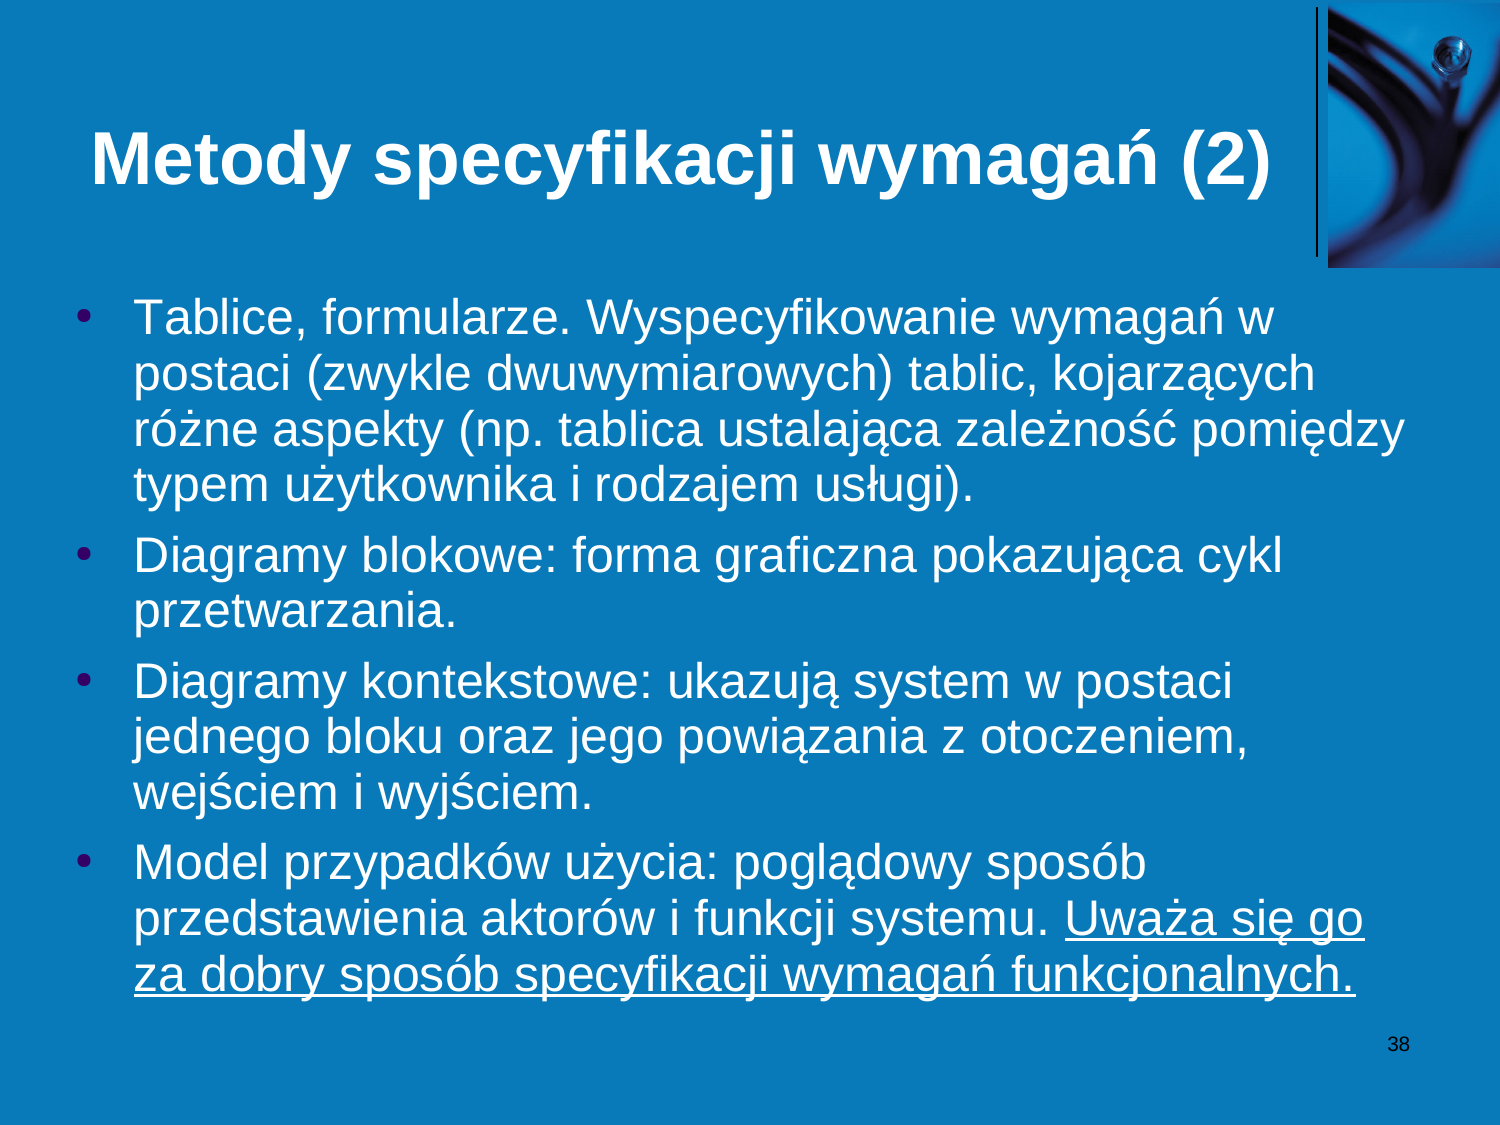

# Metody specyfikacji wymagań (2)
Tablice, formularze. Wyspecyfikowanie wymagań w postaci (zwykle dwuwymiarowych) tablic, kojarzących różne aspekty (np. tablica ustalająca zależność pomiędzy typem użytkownika i rodzajem usługi).
Diagramy blokowe: forma graficzna pokazująca cykl przetwarzania.
Diagramy kontekstowe: ukazują system w postaci jednego bloku oraz jego powiązania z otoczeniem, wejściem i wyjściem.
Model przypadków użycia: poglądowy sposób przedstawienia aktorów i funkcji systemu. Uważa się go za dobry sposób specyfikacji wymagań funkcjonalnych.
38